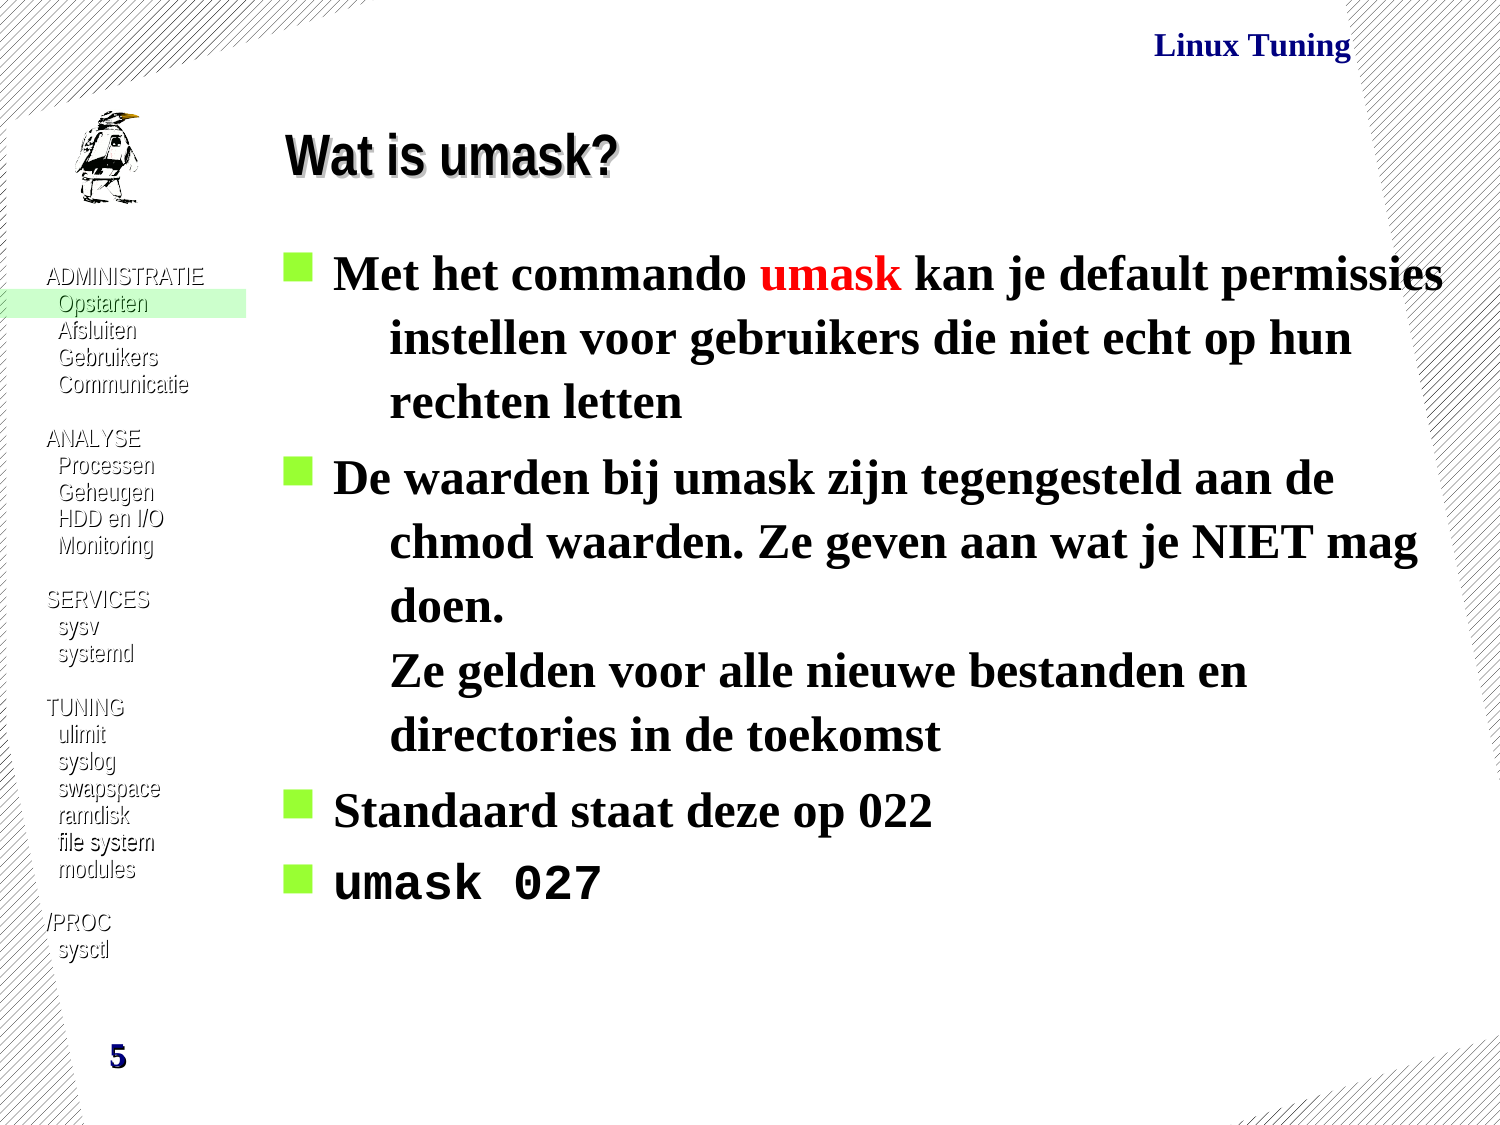

# Wat is umask?
Met het commando umask kan je default permissies instellen voor gebruikers die niet echt op hun rechten letten
De waarden bij umask zijn tegengesteld aan de chmod waarden. Ze geven aan wat je NIET mag doen.
Ze gelden voor alle nieuwe bestanden en directories in de toekomst
Standaard staat deze op 022
umask 027